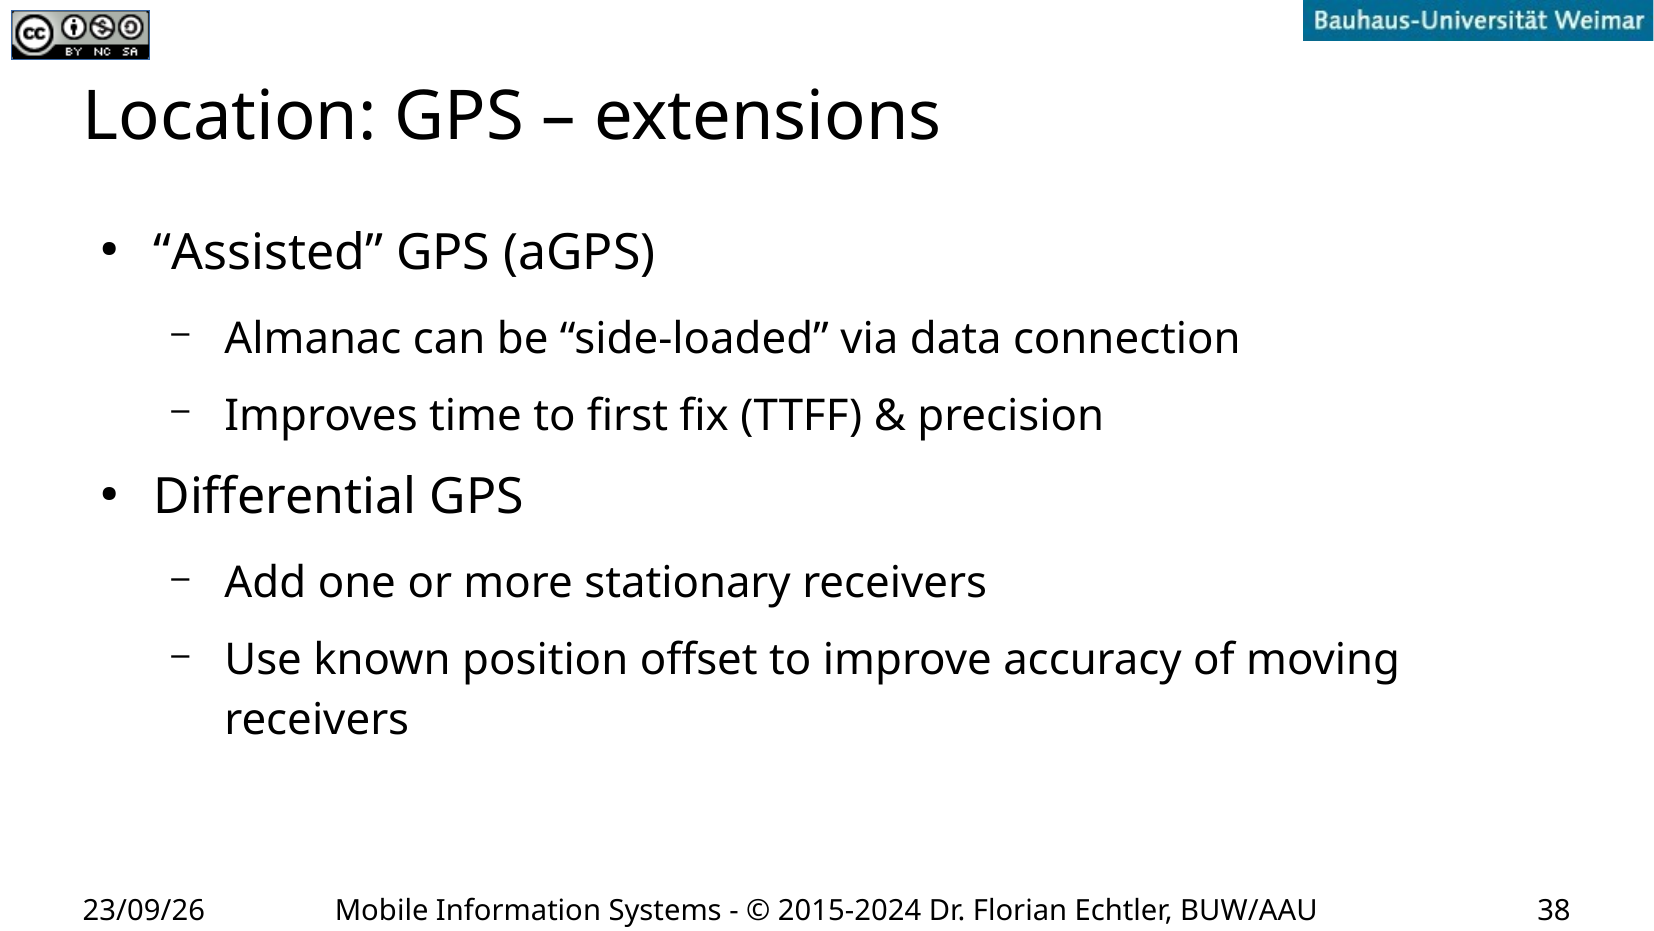

# Location: GPS – extensions
“Assisted” GPS (aGPS)
Almanac can be “side-loaded” via data connection
Improves time to first fix (TTFF) & precision
Differential GPS
Add one or more stationary receivers
Use known position offset to improve accuracy of moving receivers
Mobile Information Systems - © 2015-2024 Dr. Florian Echtler, BUW/AAU
38